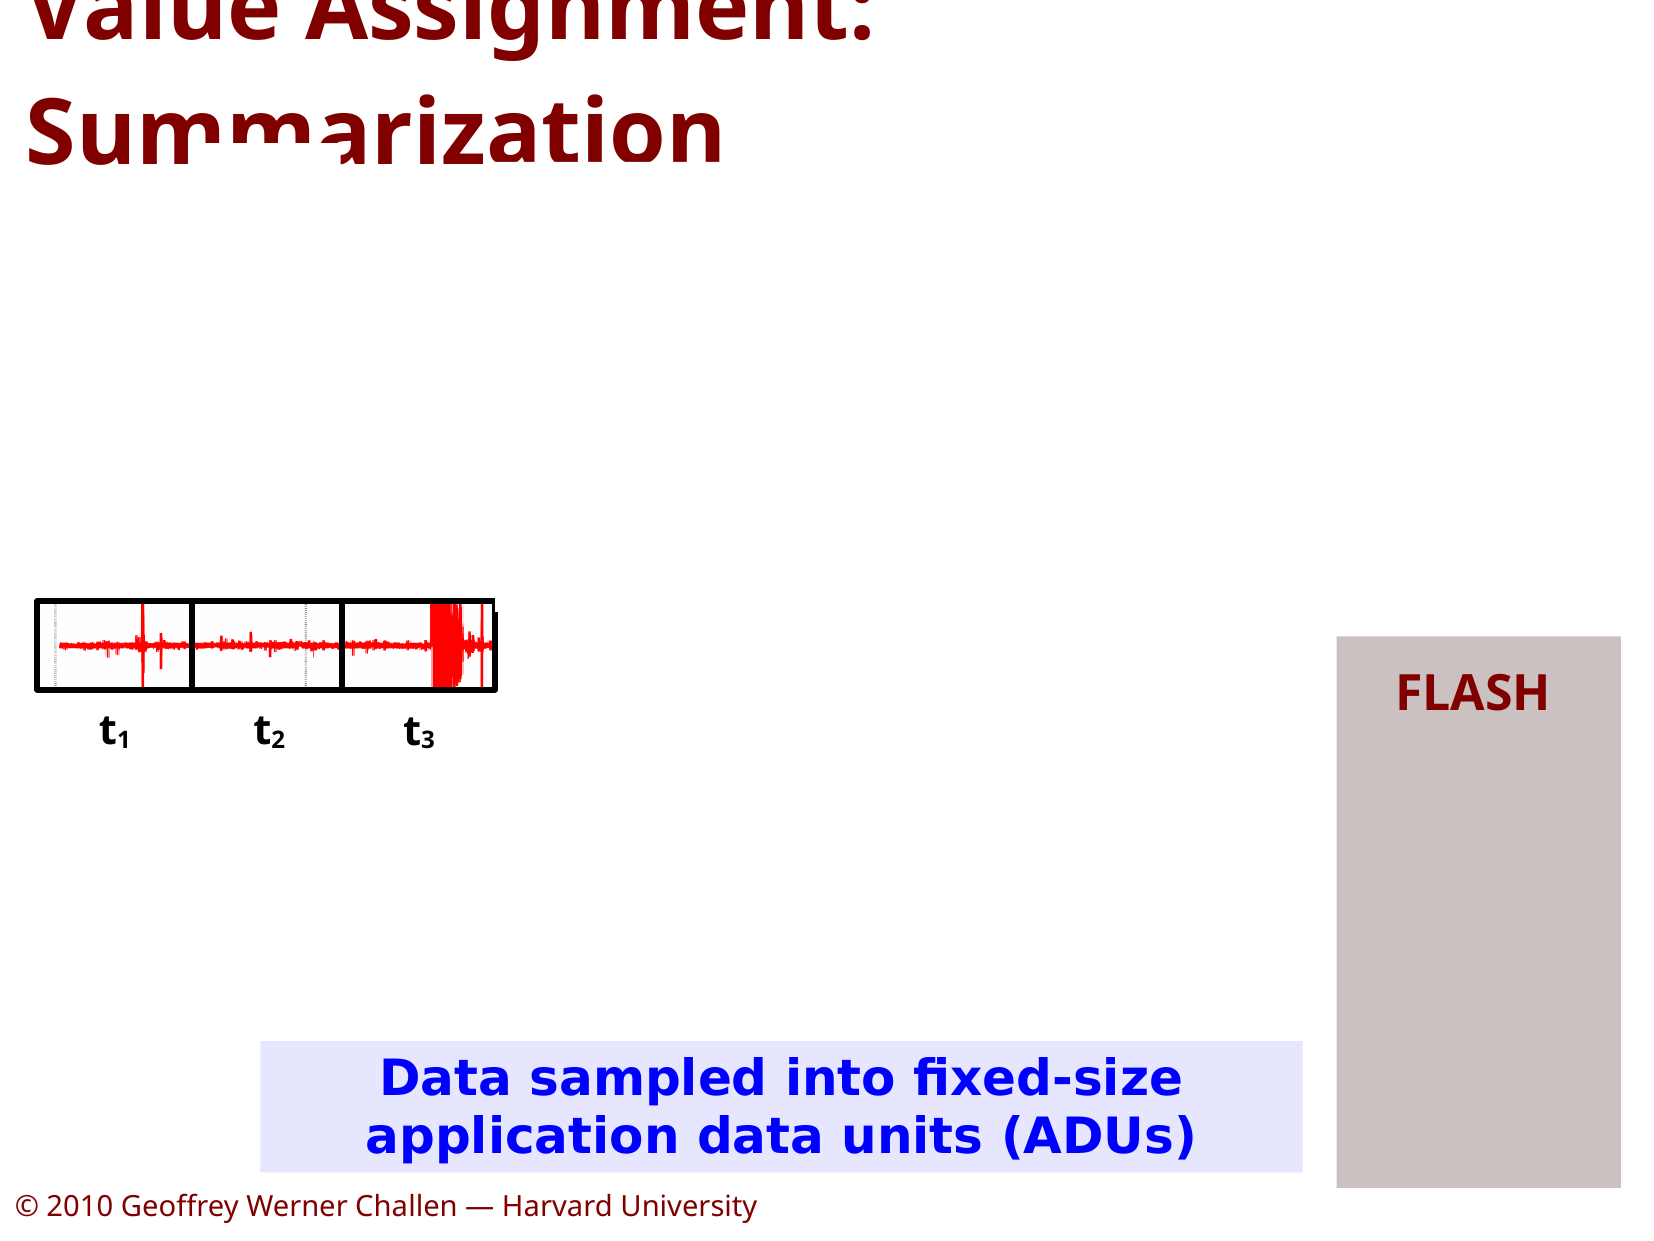

# Value Assignment: Summarization
t1
t2
t3
FLASH
Data sampled into fixed-size application data units (ADUs)